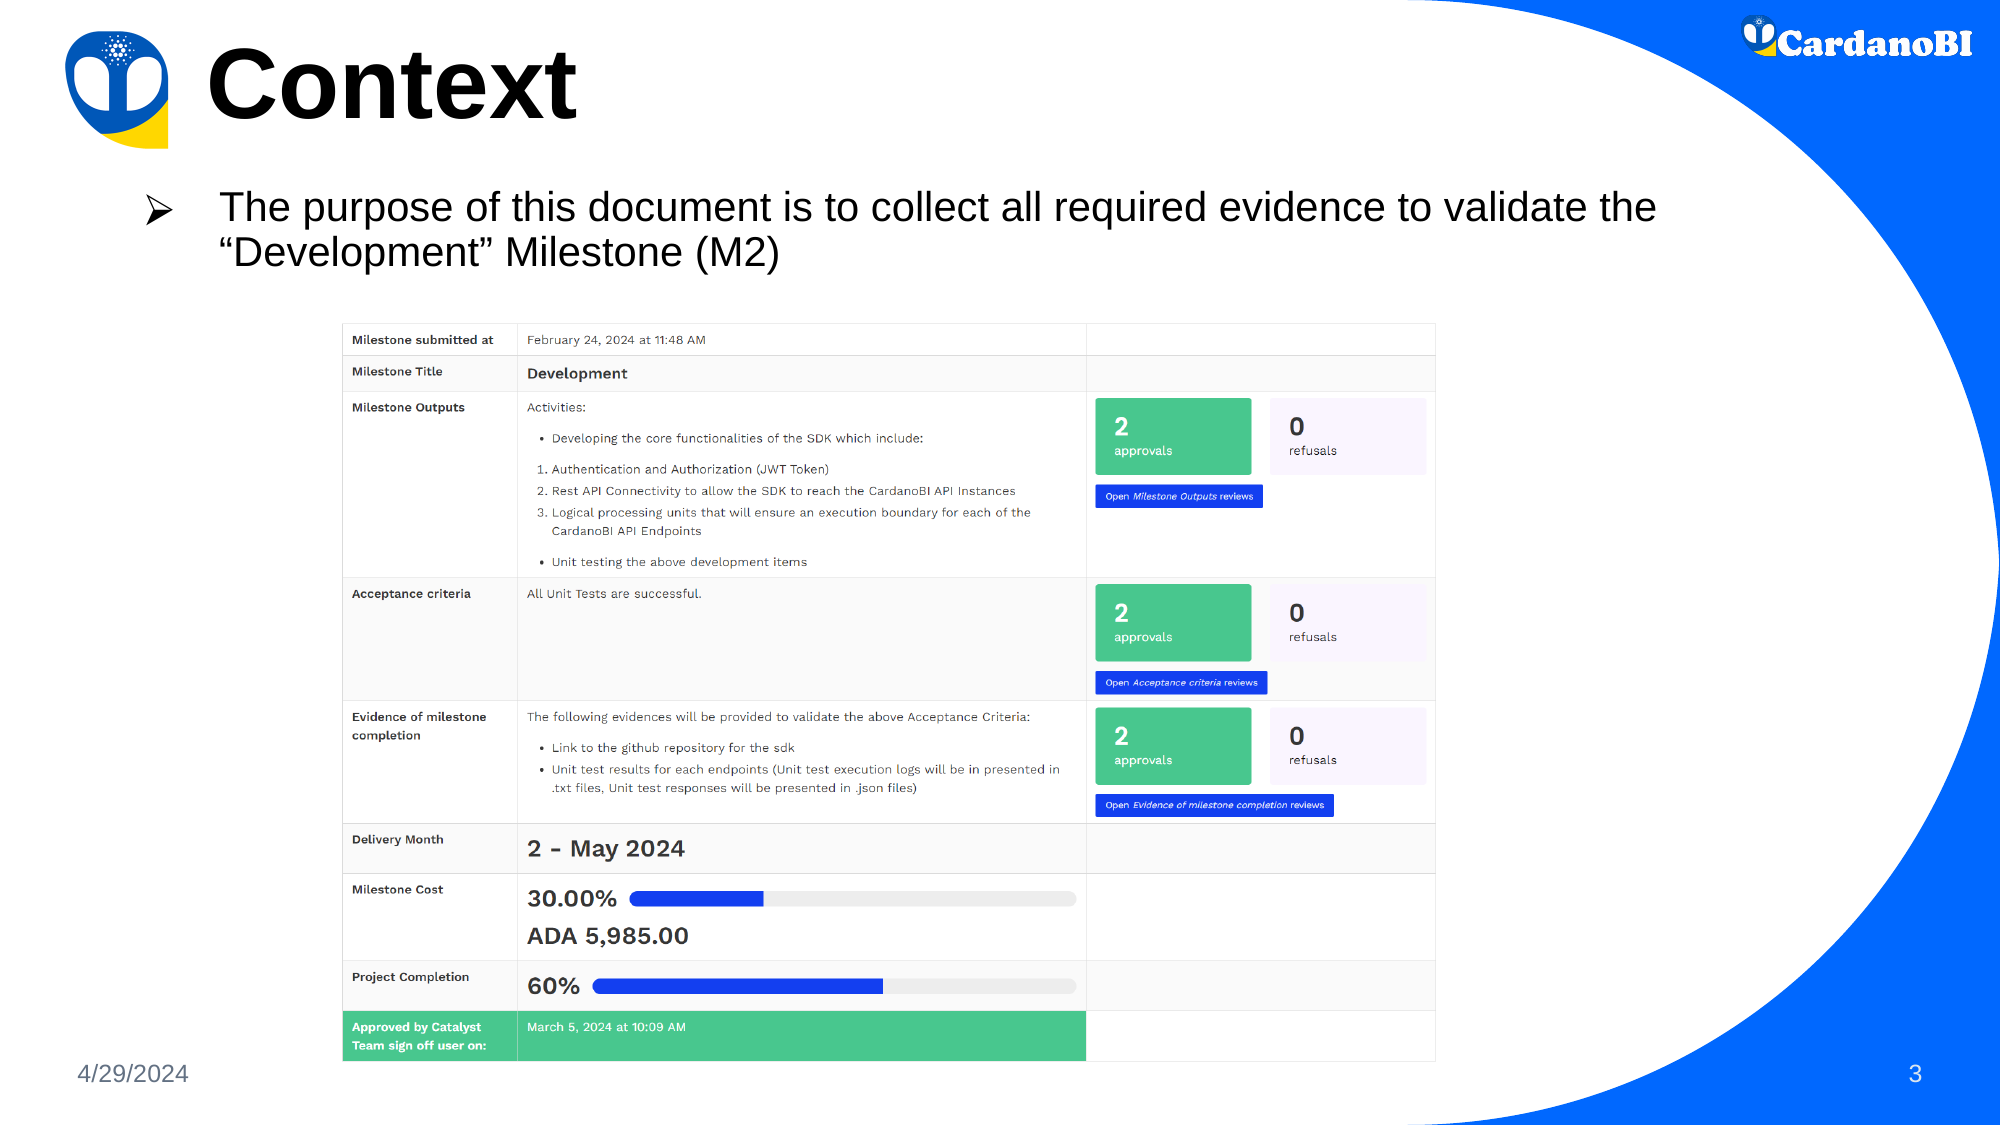

# Context
The purpose of this document is to collect all required evidence to validate the “Development” Milestone (M2)
4/29/2024